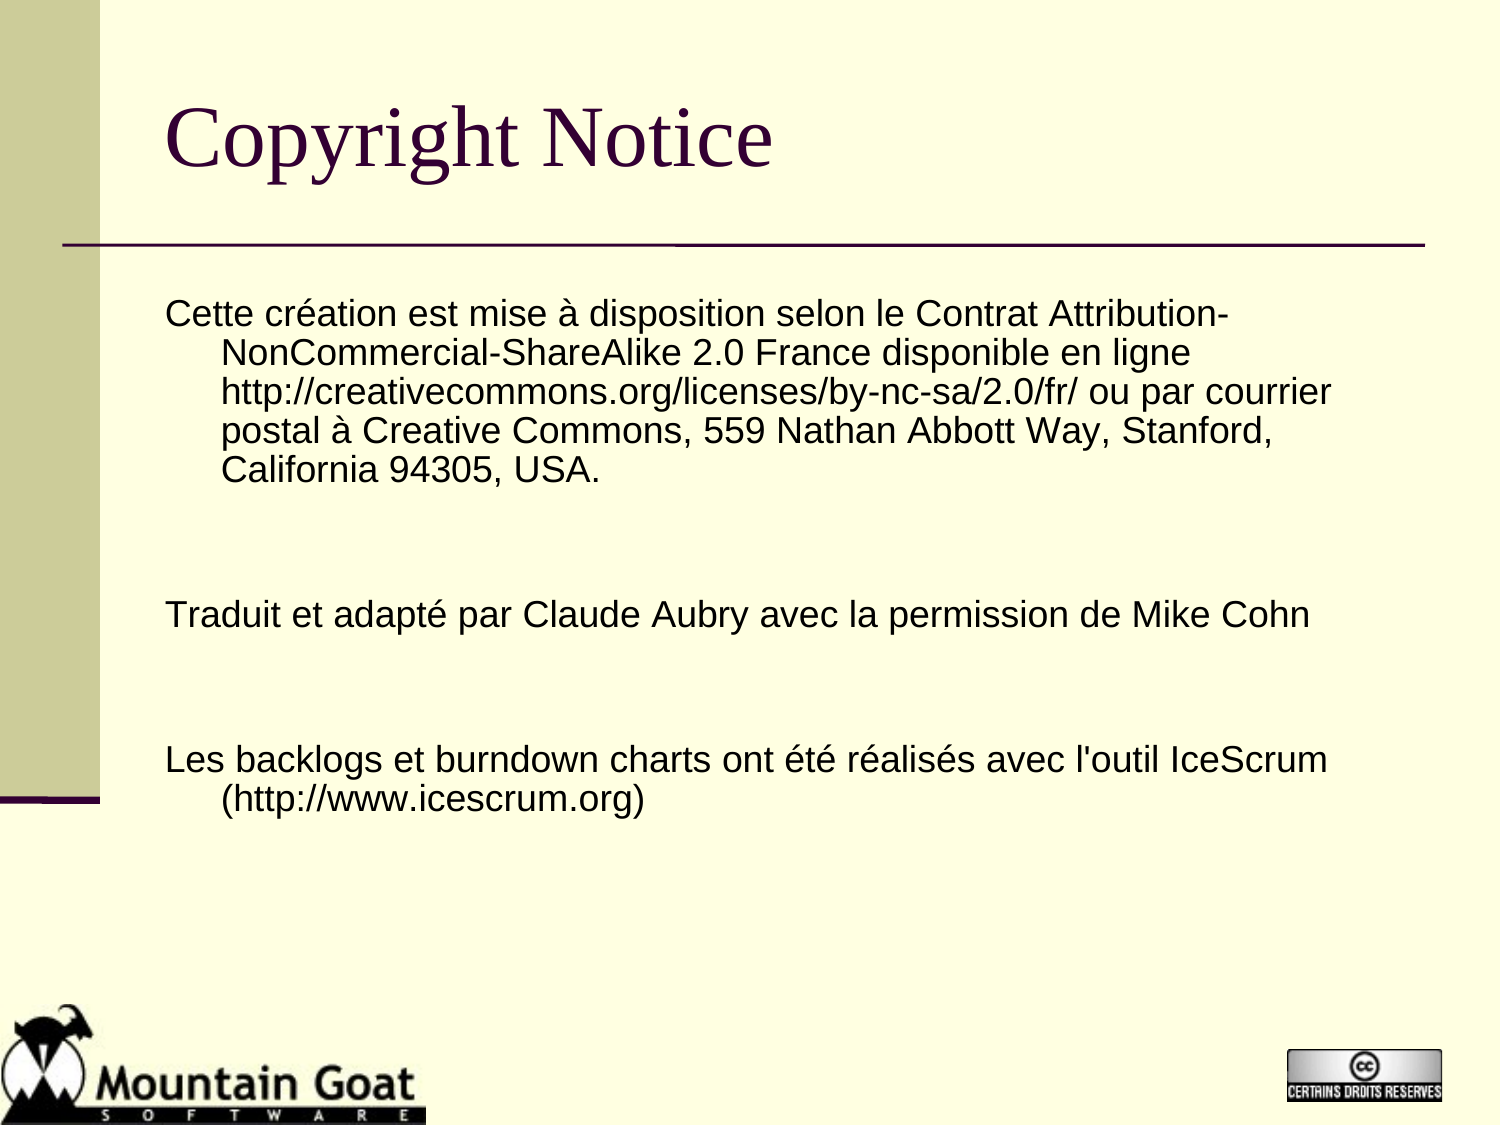

# Copyright Notice
Cette création est mise à disposition selon le Contrat Attribution-NonCommercial-ShareAlike 2.0 France disponible en ligne http://creativecommons.org/licenses/by-nc-sa/2.0/fr/ ou par courrier postal à Creative Commons, 559 Nathan Abbott Way, Stanford, California 94305, USA.
Traduit et adapté par Claude Aubry avec la permission de Mike Cohn
Les backlogs et burndown charts ont été réalisés avec l'outil IceScrum (http://www.icescrum.org)